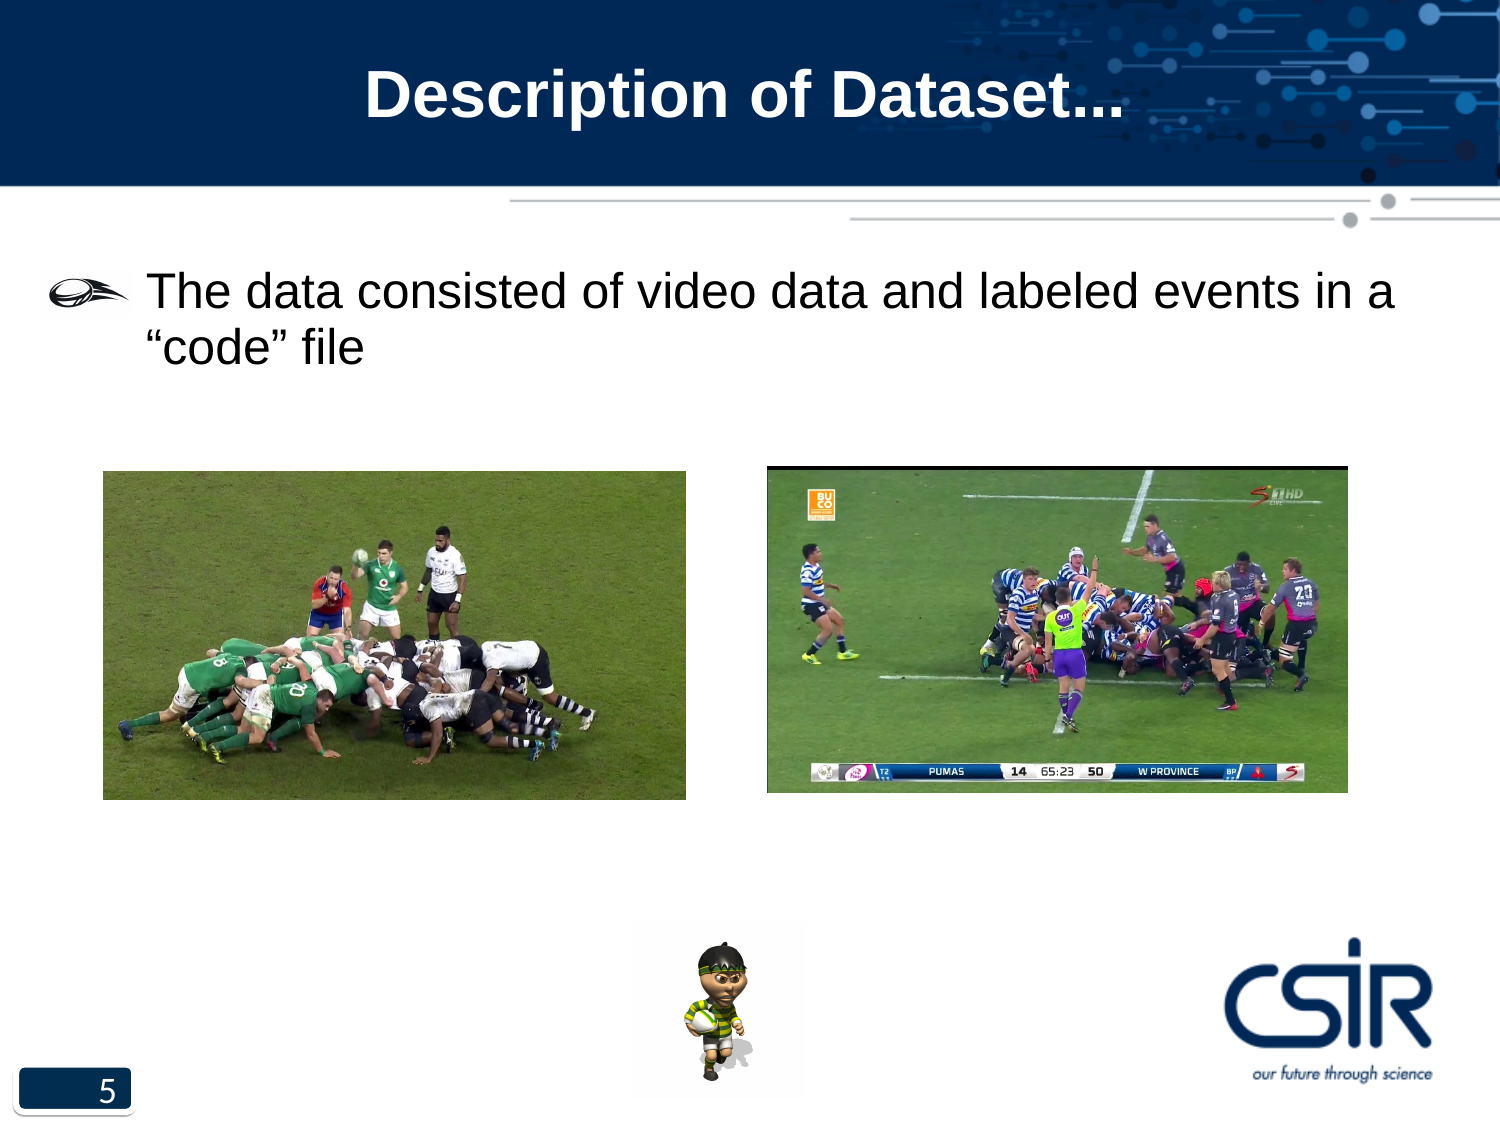

# Description of Dataset...
The data consisted of video data and labeled events in a “code” file